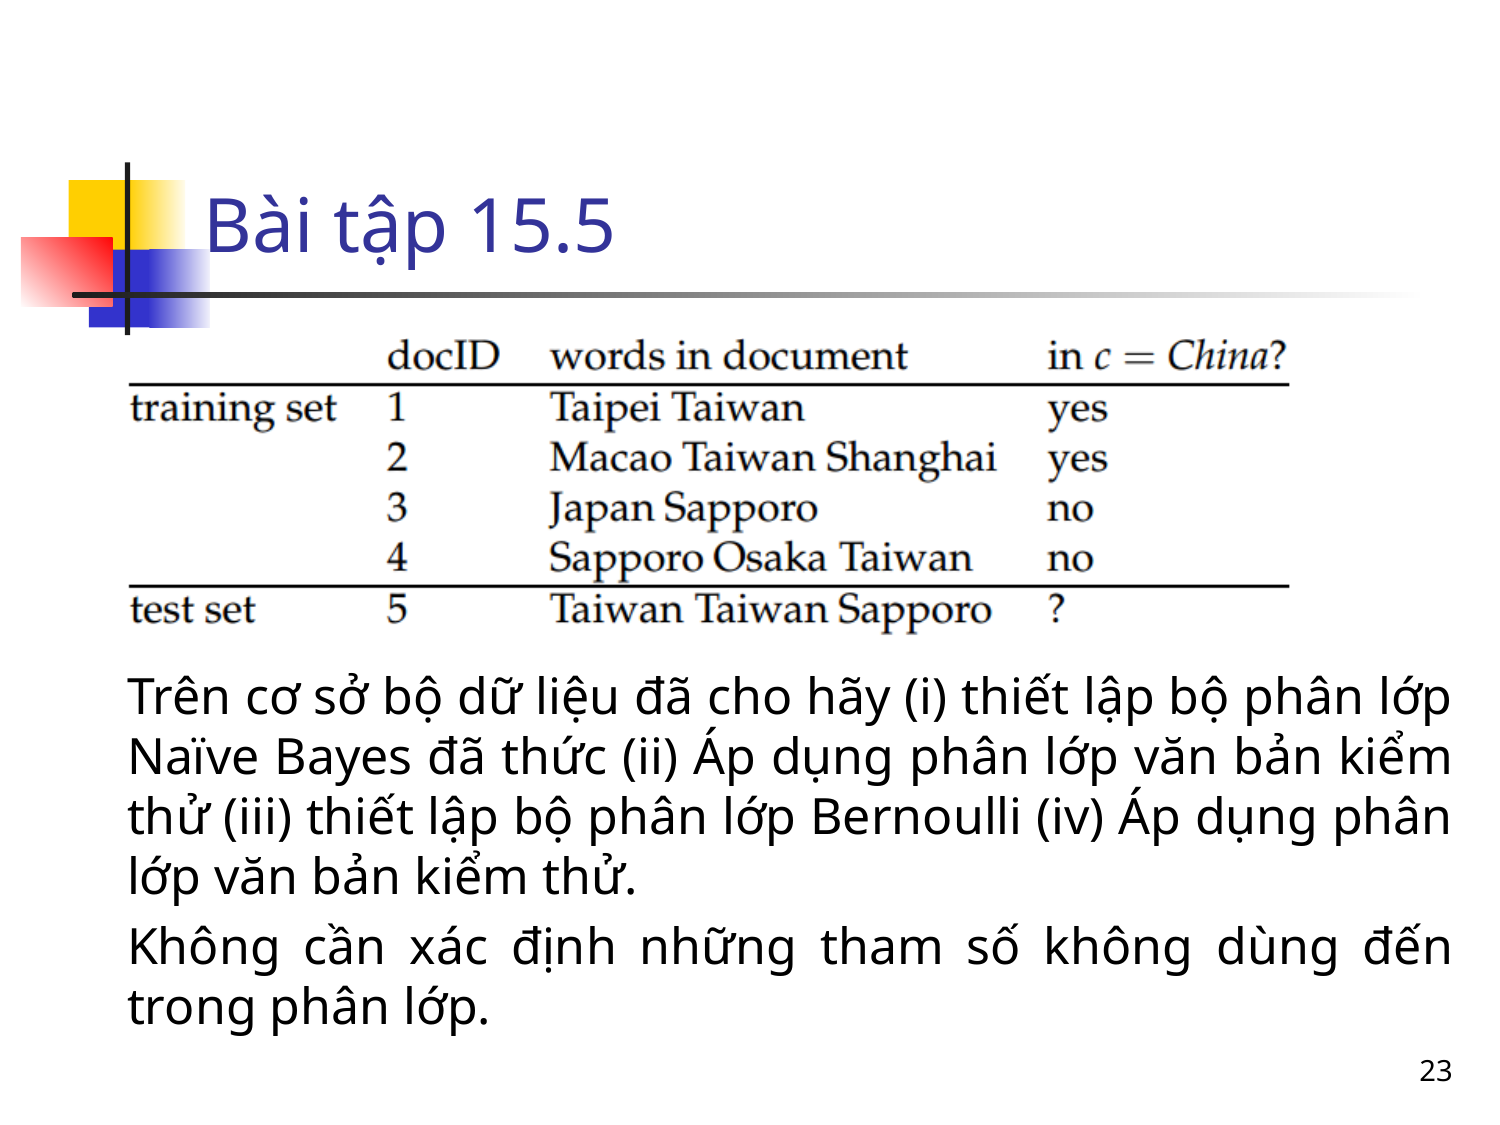

# Bài tập 15.5
Trên cơ sở bộ dữ liệu đã cho hãy (i) thiết lập bộ phân lớp Naïve Bayes đã thức (ii) Áp dụng phân lớp văn bản kiểm thử (iii) thiết lập bộ phân lớp Bernoulli (iv) Áp dụng phân lớp văn bản kiểm thử.
Không cần xác định những tham số không dùng đến trong phân lớp.